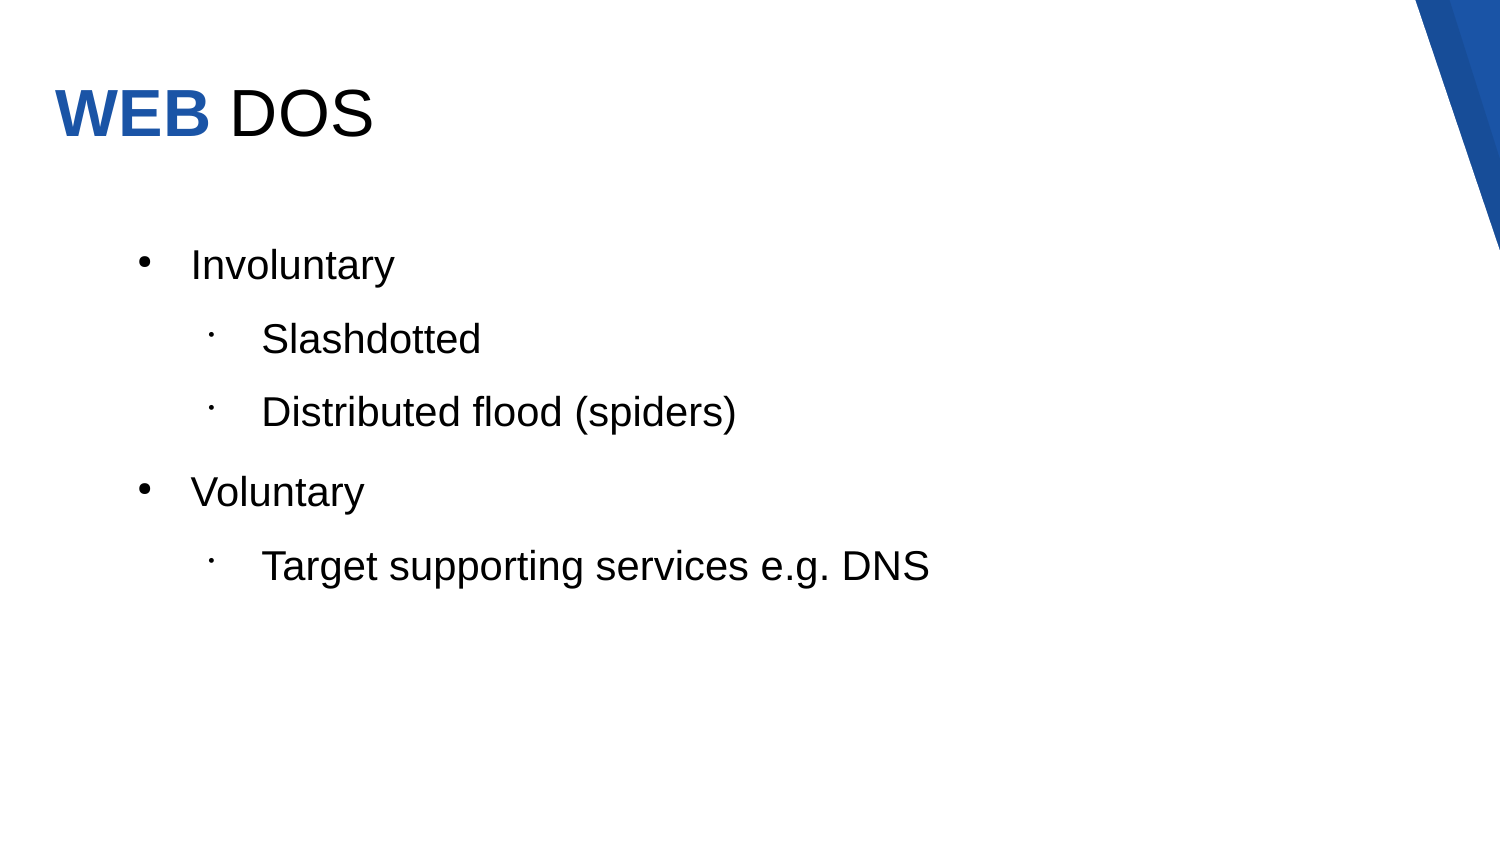

# Involuntary
Slashdotted
Distributed flood (spiders)
Voluntary
Target supporting services e.g. DNS
WEB DOS